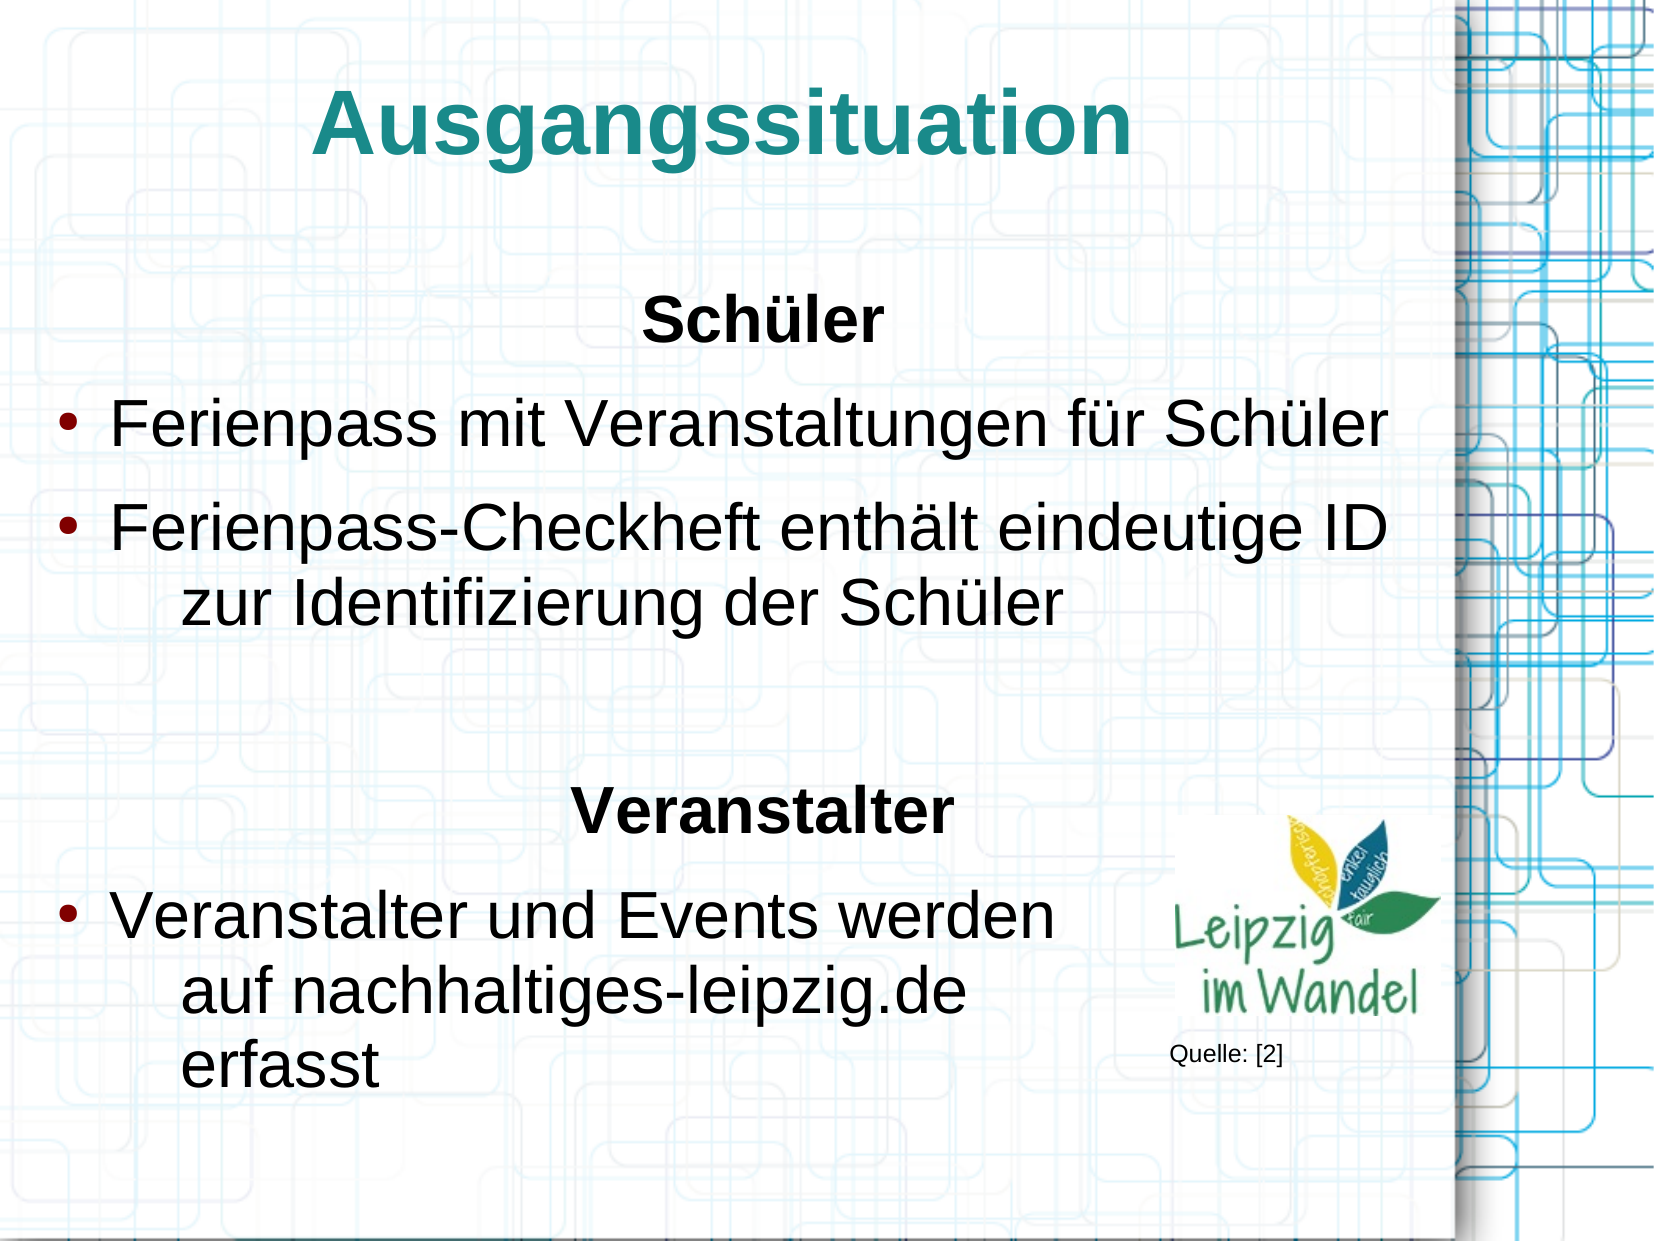

# Ausgangssituation
Schüler
Ferienpass mit Veranstaltungen für Schüler
Ferienpass-Checkheft enthält eindeutige ID zur Identifizierung der Schüler
Veranstalter
Veranstalter und Events werden					auf nachhaltiges-leipzig.de						erfasst
Quelle: [2]